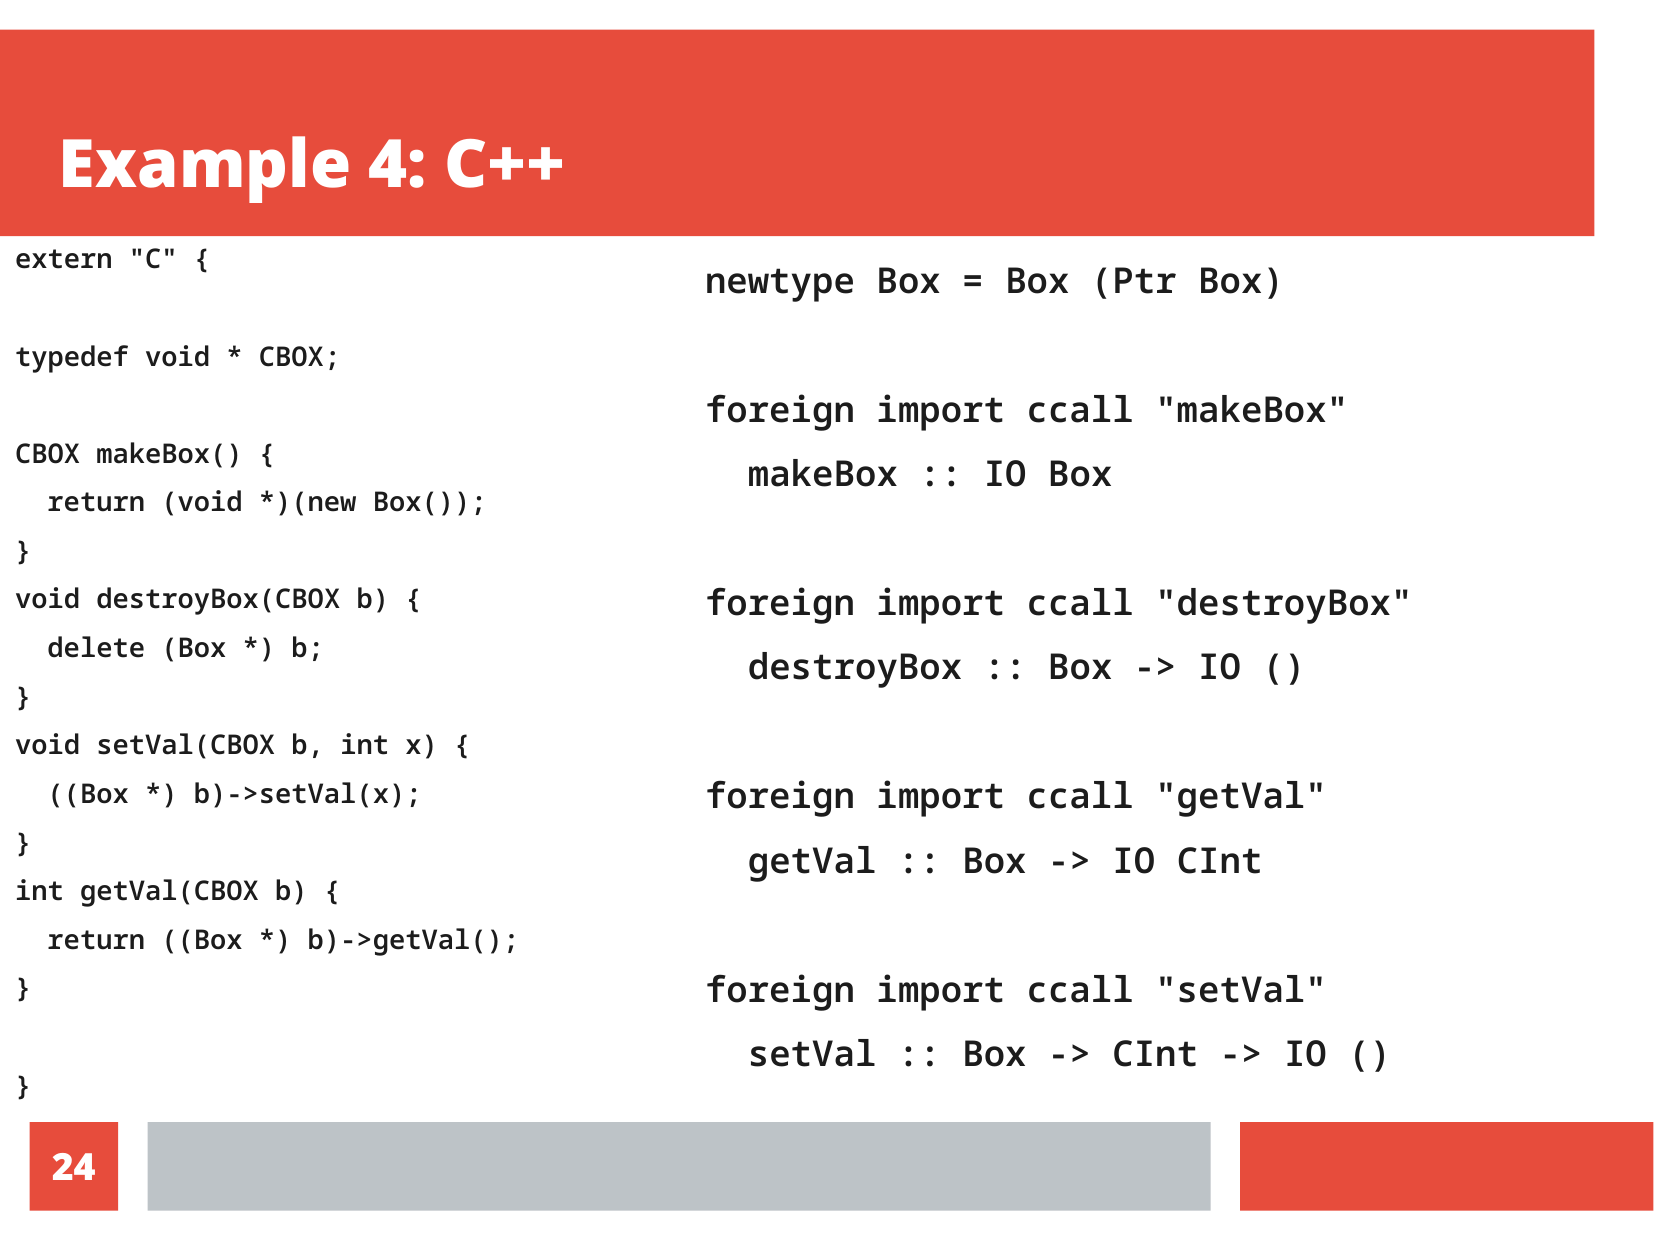

# Example 4: C++
extern "C" {
typedef void * CBOX;
CBOX makeBox() {
 return (void *)(new Box());
}
void destroyBox(CBOX b) {
 delete (Box *) b;
}
void setVal(CBOX b, int x) {
 ((Box *) b)->setVal(x);
}
int getVal(CBOX b) {
 return ((Box *) b)->getVal();
}
}
newtype Box = Box (Ptr Box)
foreign import ccall "makeBox"
 makeBox :: IO Box
foreign import ccall "destroyBox"
 destroyBox :: Box -> IO ()
foreign import ccall "getVal"
 getVal :: Box -> IO CInt
foreign import ccall "setVal"
 setVal :: Box -> CInt -> IO ()
24